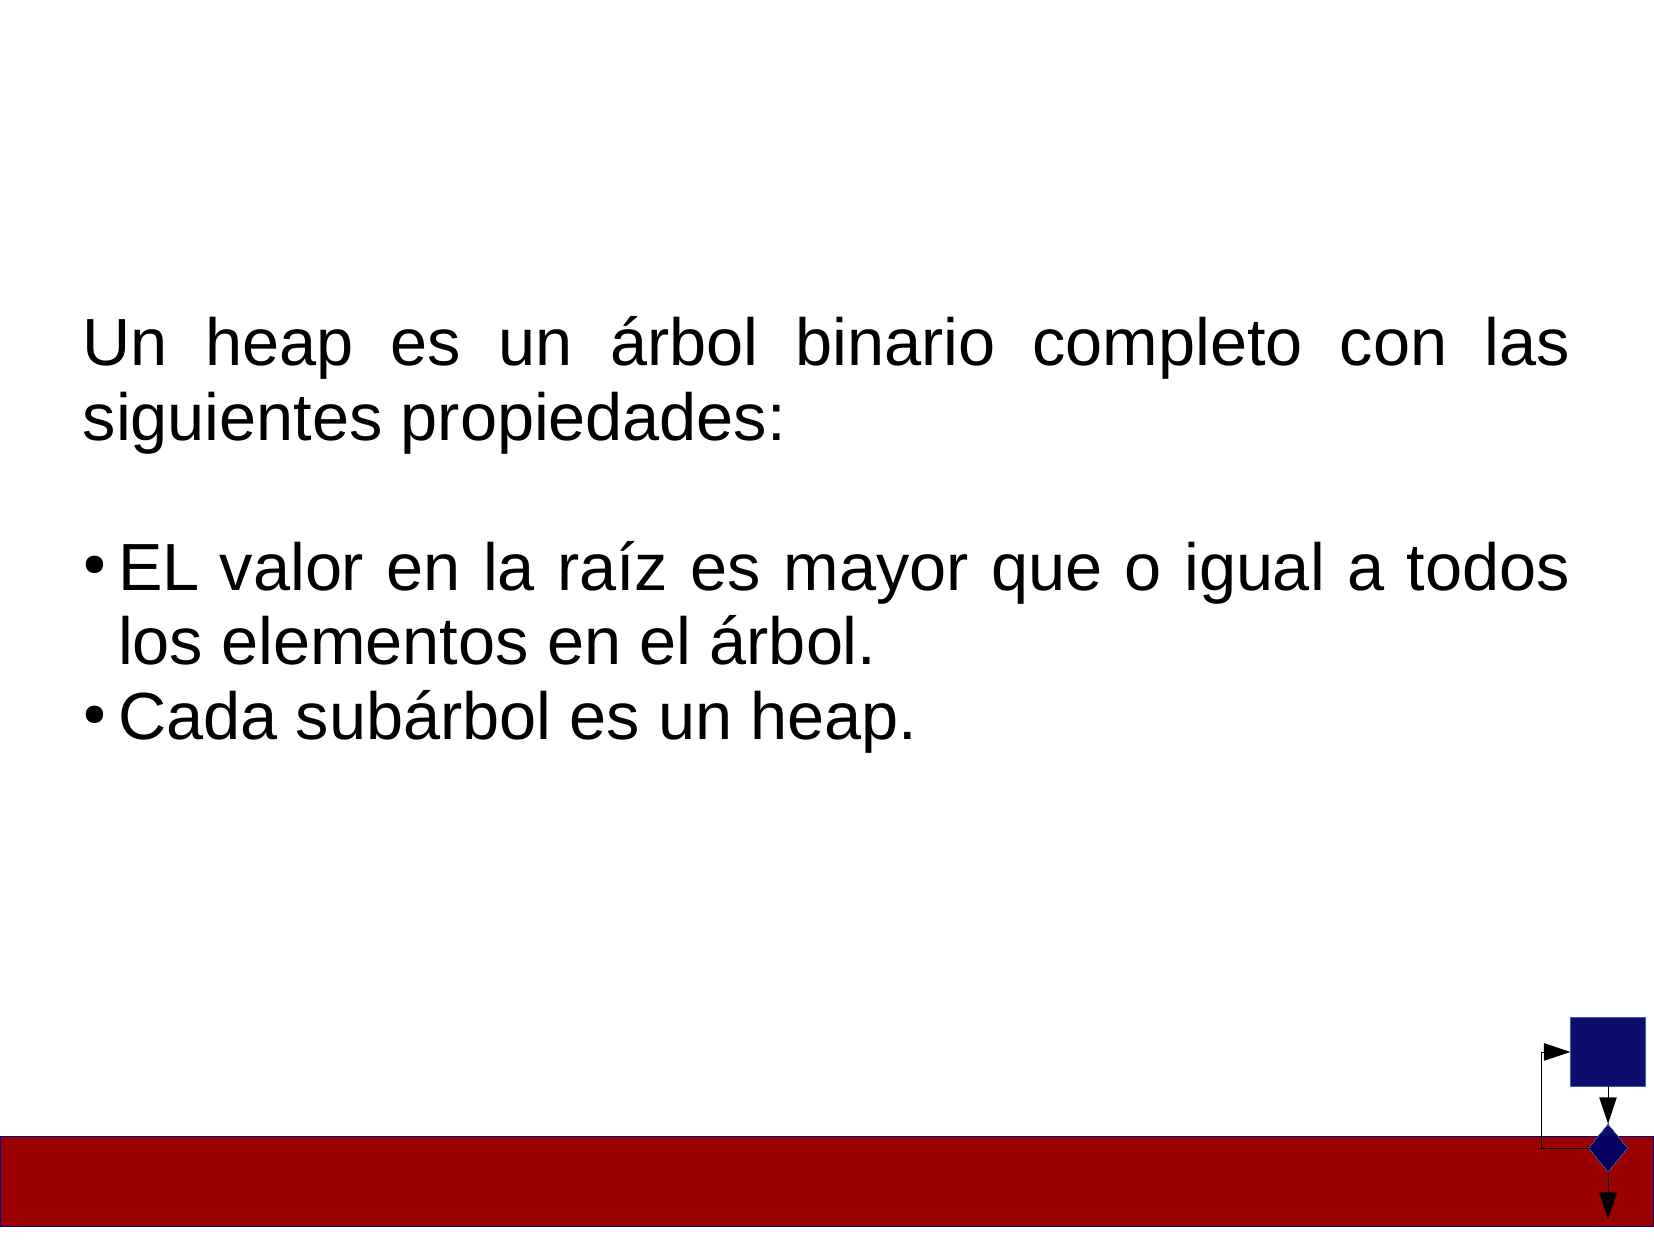

# Un heap es un árbol binario completo con las siguientes propiedades:
EL valor en la raíz es mayor que o igual a todos los elementos en el árbol.
Cada subárbol es un heap.